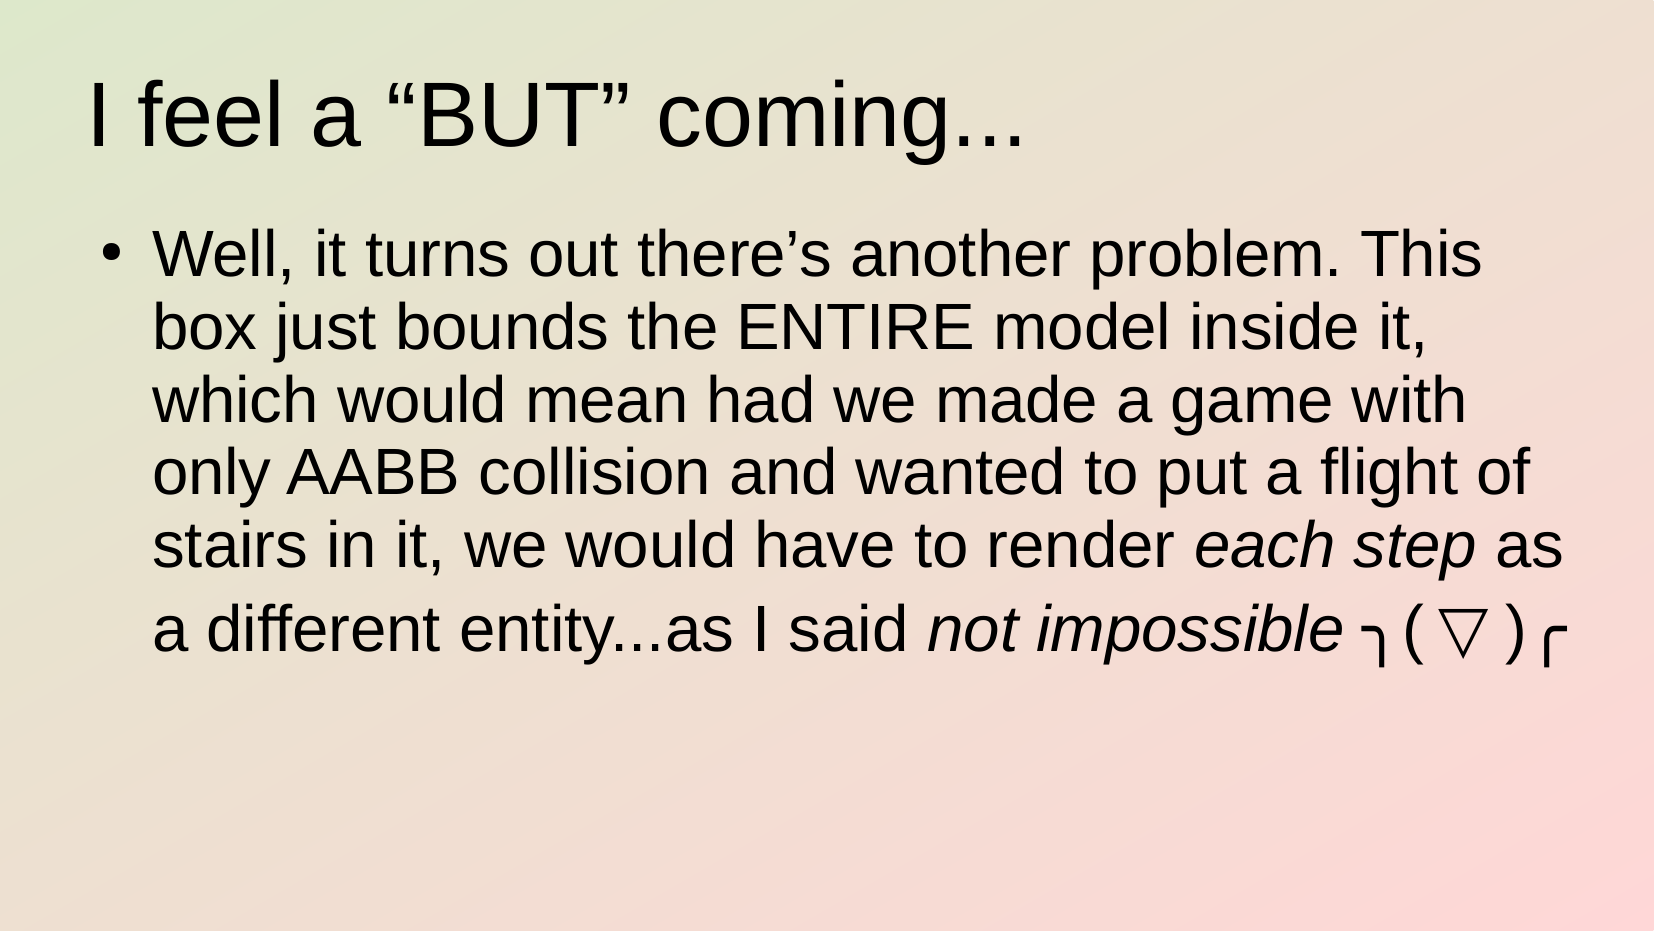

# I feel a “BUT” coming...
Well, it turns out there’s another problem. This box just bounds the ENTIRE model inside it, which would mean had we made a game with only AABB collision and wanted to put a flight of stairs in it, we would have to render each step as a different entity...as I said not impossible ╮(︶▽︶)╭